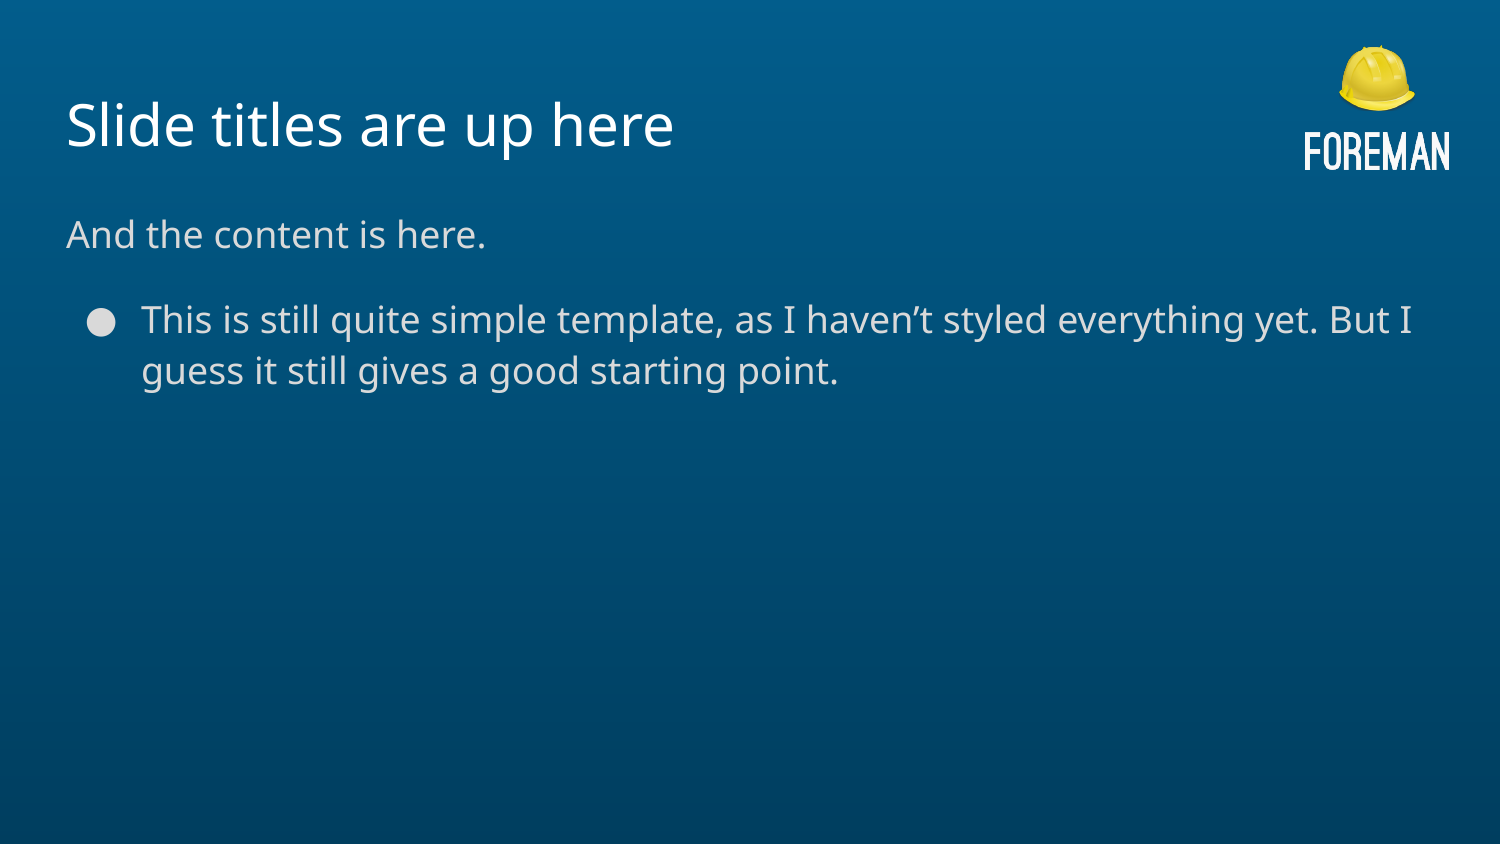

# Slide titles are up here
And the content is here.
This is still quite simple template, as I haven’t styled everything yet. But I guess it still gives a good starting point.